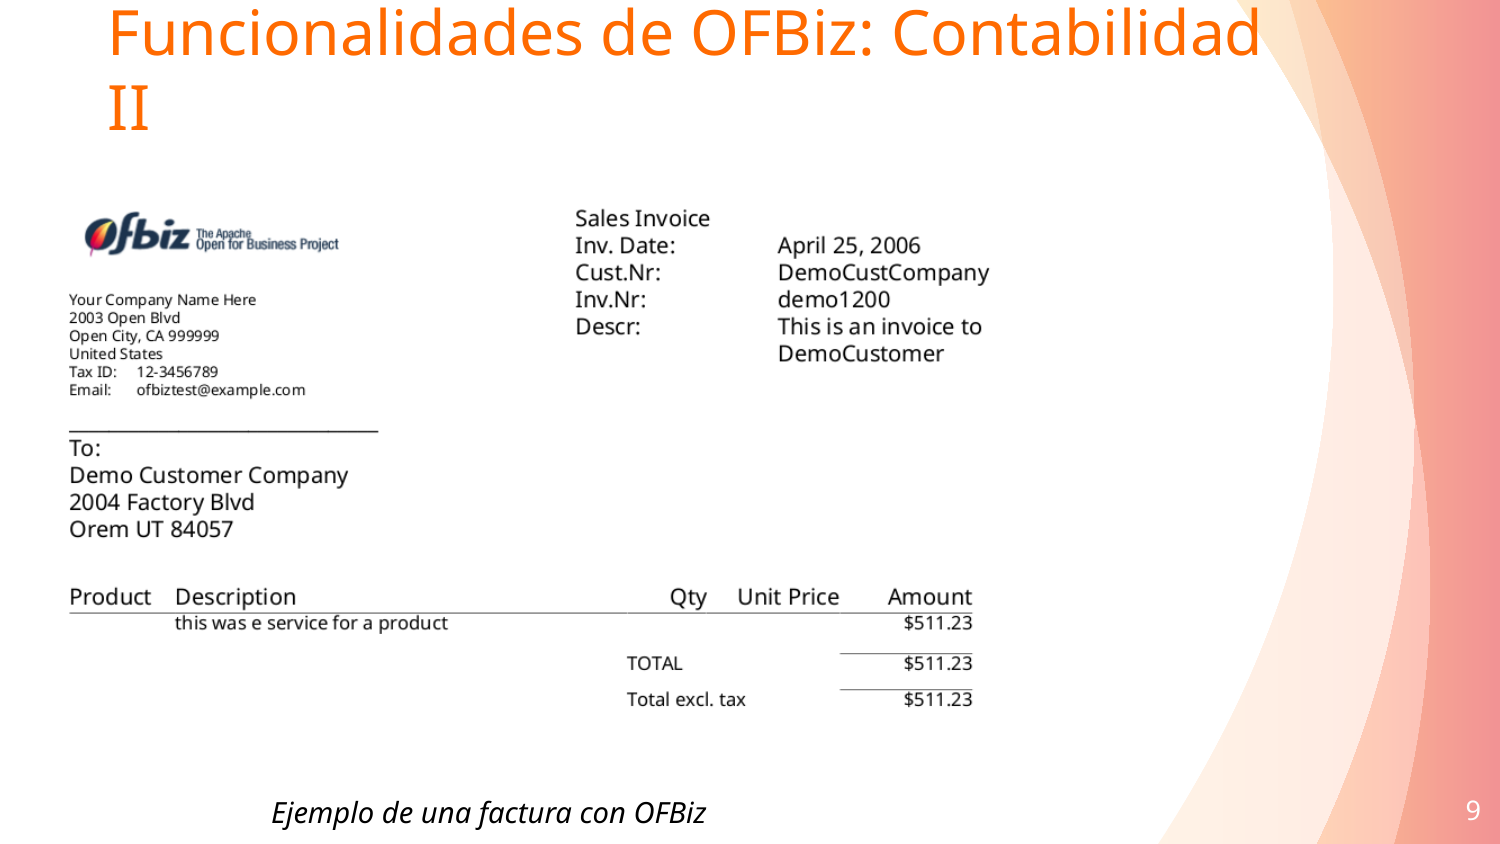

# Funcionalidades de OFBiz: Contabilidad II
Ejemplo de una factura con OFBiz